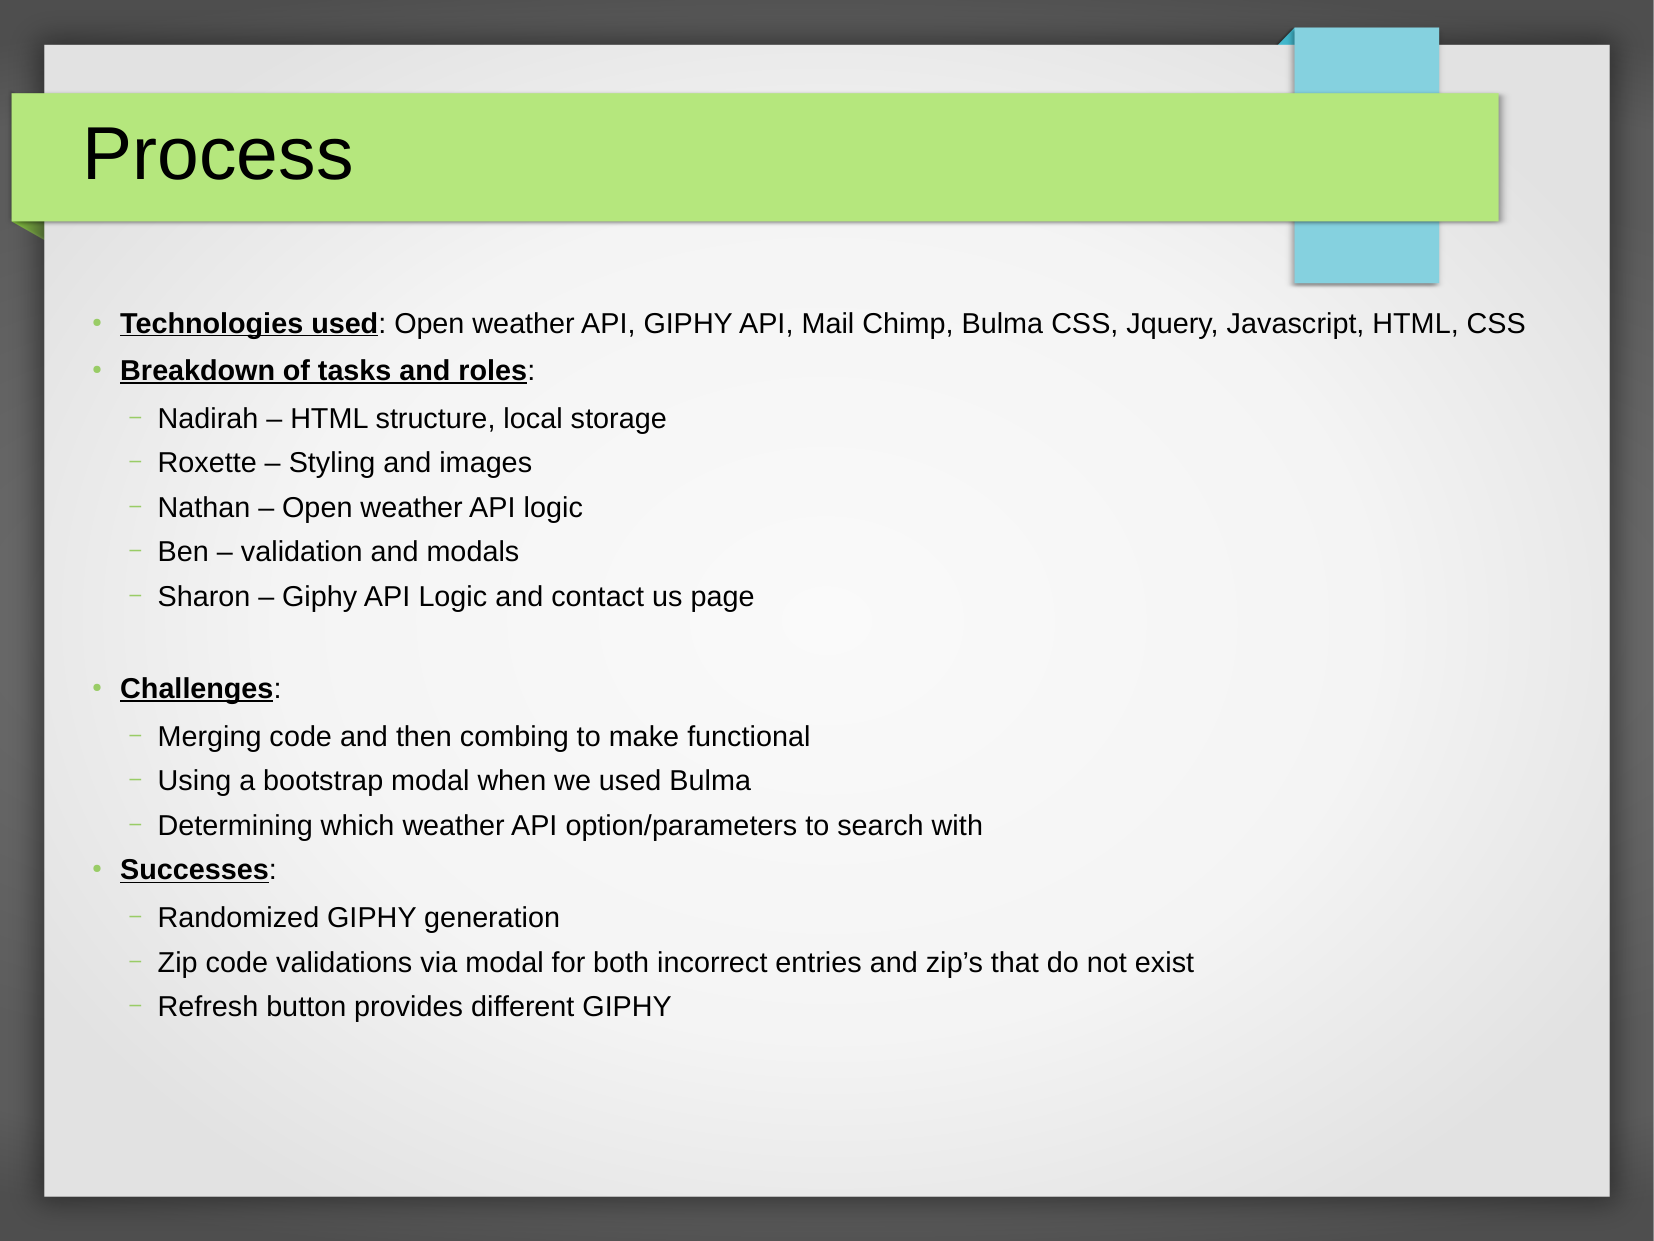

# Process
Technologies used: Open weather API, GIPHY API, Mail Chimp, Bulma CSS, Jquery, Javascript, HTML, CSS
Breakdown of tasks and roles:
Nadirah – HTML structure, local storage
Roxette – Styling and images
Nathan – Open weather API logic
Ben – validation and modals
Sharon – Giphy API Logic and contact us page
Challenges:
Merging code and then combing to make functional
Using a bootstrap modal when we used Bulma
Determining which weather API option/parameters to search with
Successes:
Randomized GIPHY generation
Zip code validations via modal for both incorrect entries and zip’s that do not exist
Refresh button provides different GIPHY